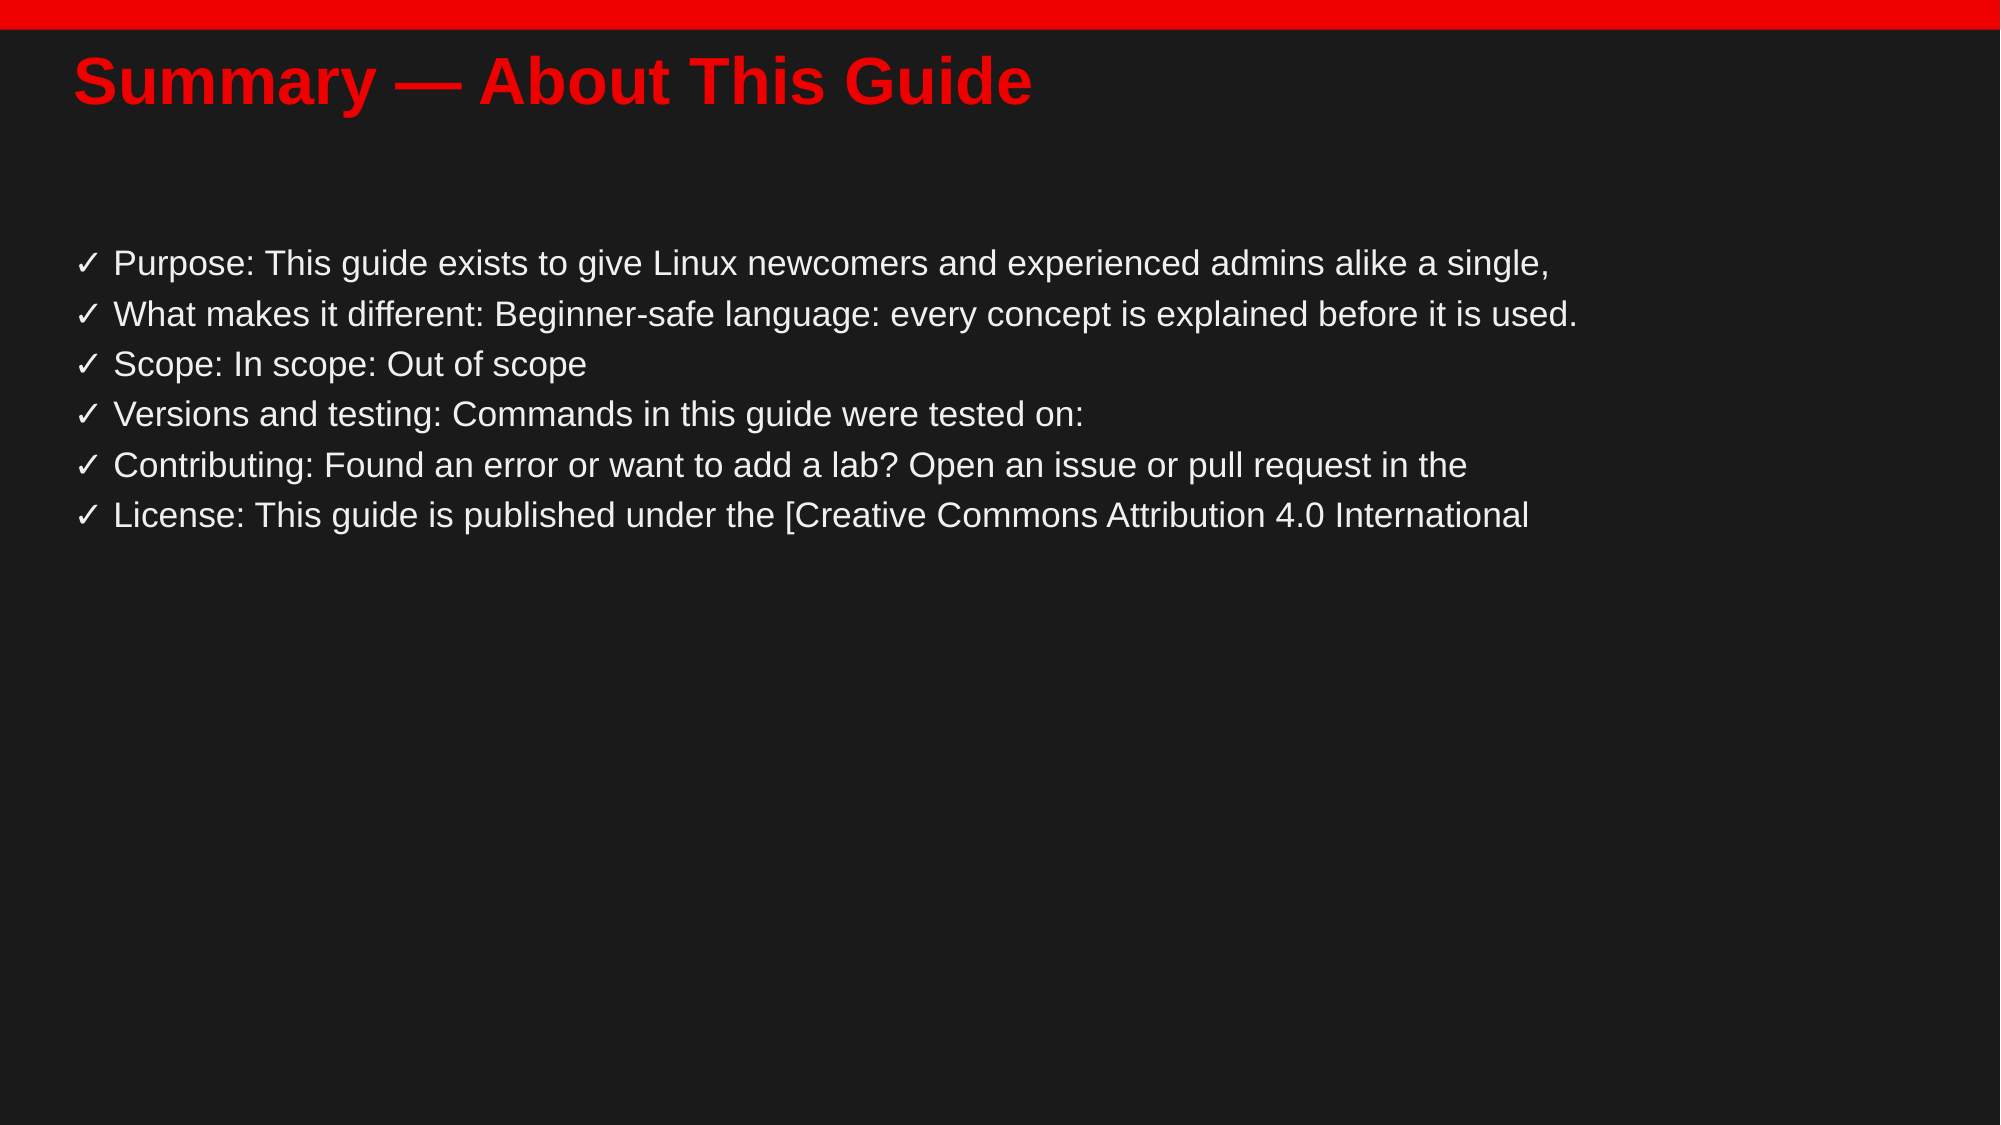

Summary — About This Guide
✓ Purpose: This guide exists to give Linux newcomers and experienced admins alike a single,
✓ What makes it different: Beginner-safe language: every concept is explained before it is used.
✓ Scope: In scope: Out of scope
✓ Versions and testing: Commands in this guide were tested on:
✓ Contributing: Found an error or want to add a lab? Open an issue or pull request in the
✓ License: This guide is published under the [Creative Commons Attribution 4.0 International